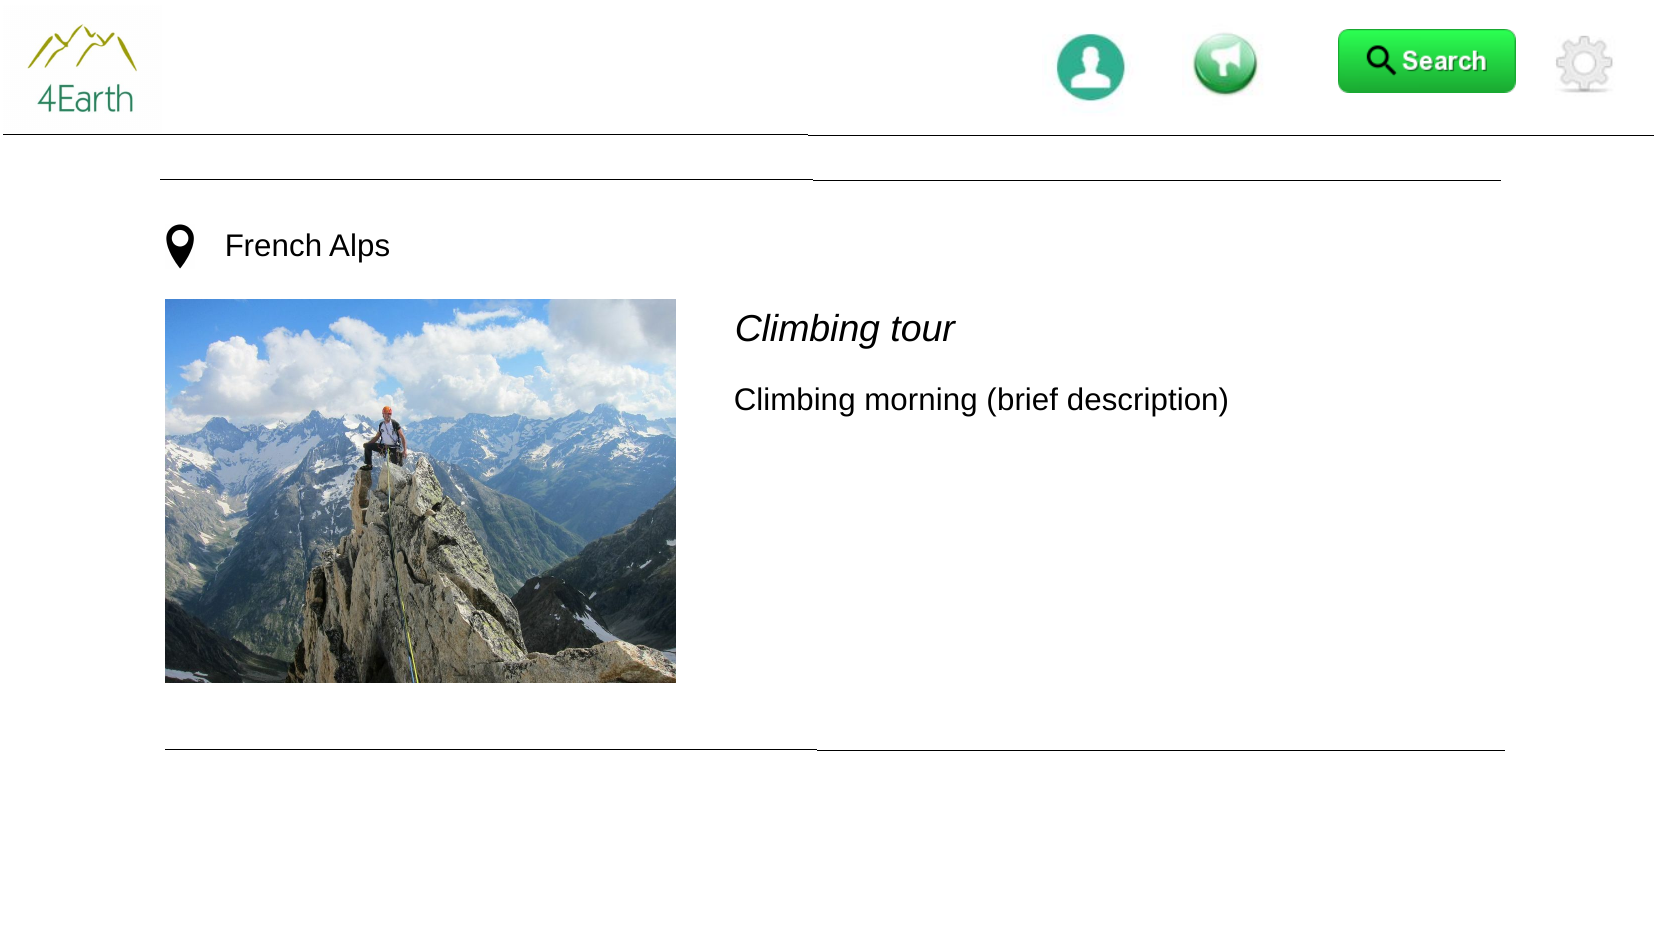

French Alps
Climbing tour
Level 5
Climbing morning (brief description)
“It is said that “King’s road” is the most dangerous hiking in south of Europe (Spain)”
# “In 2050 there will be more plastic than fish in the oceans”